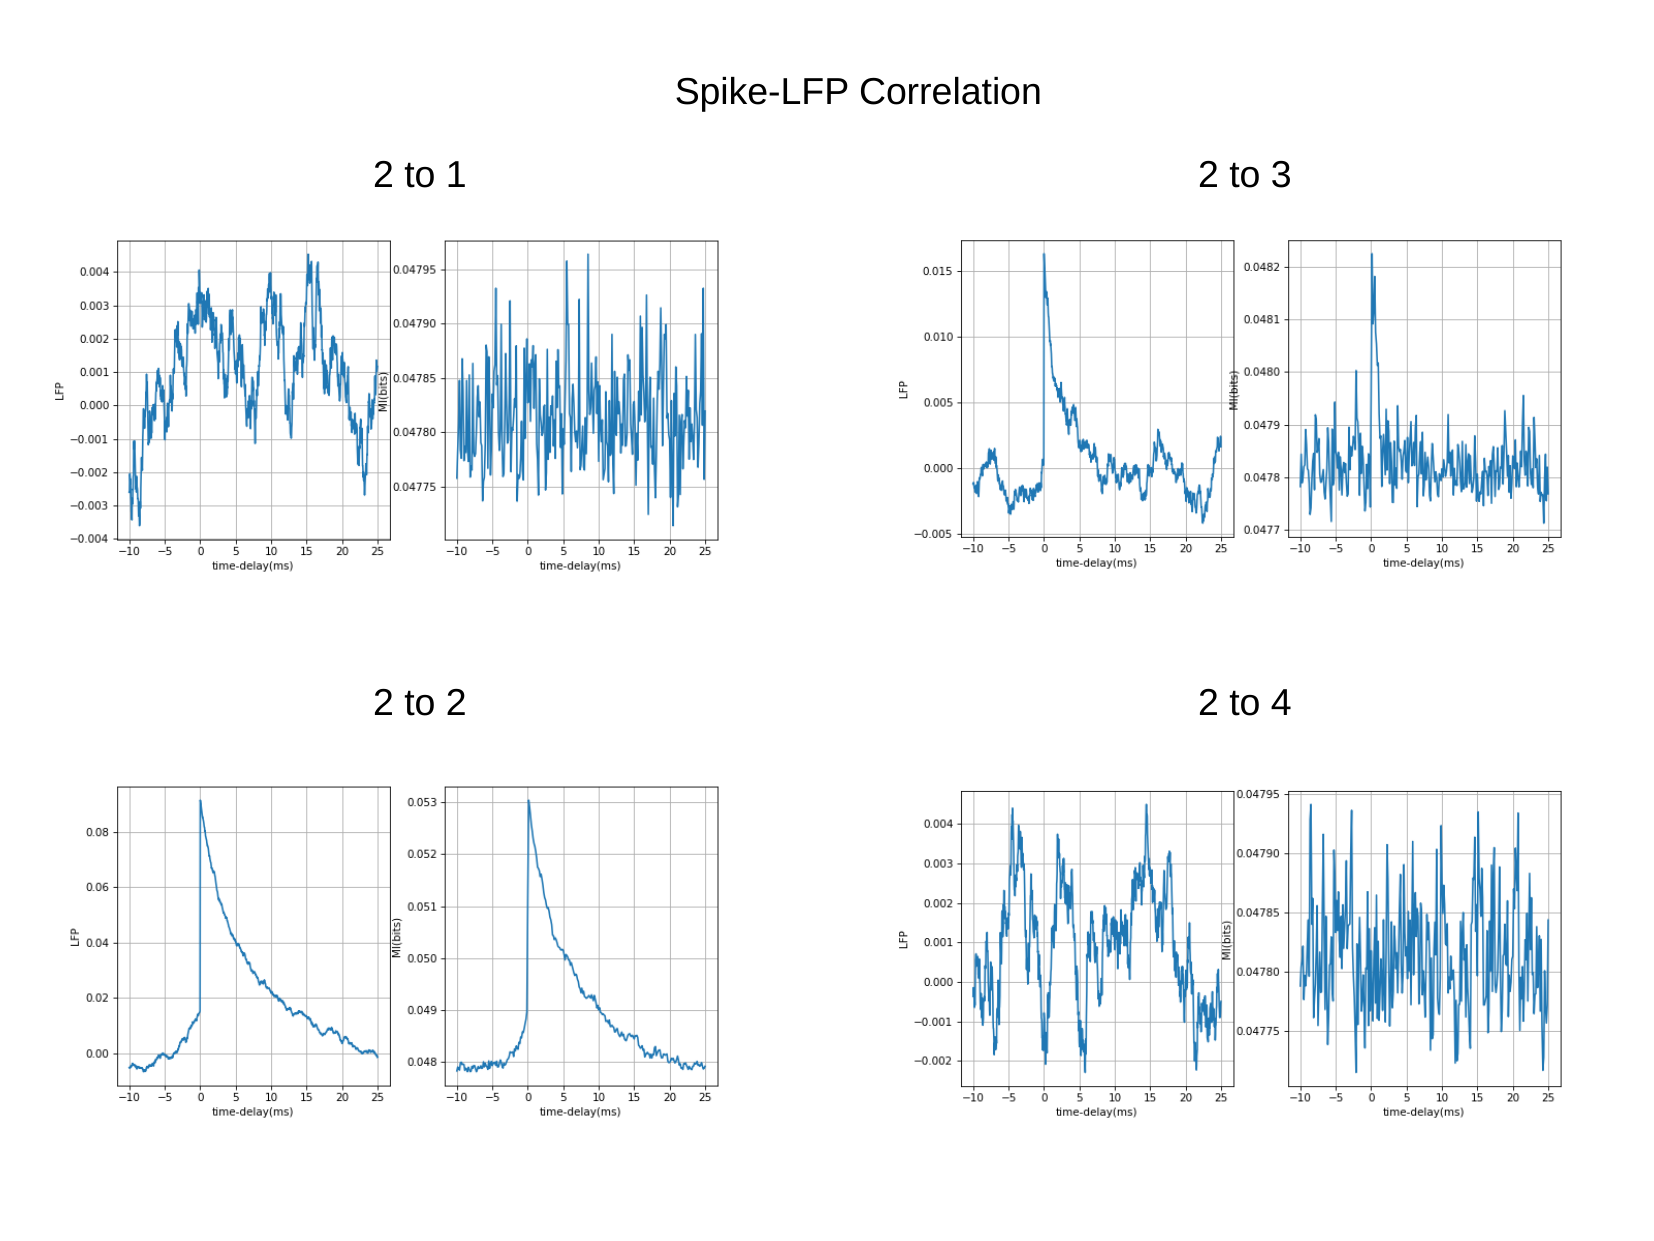

Spike-LFP Correlation
2 to 1
2 to 3
2 to 2
2 to 4